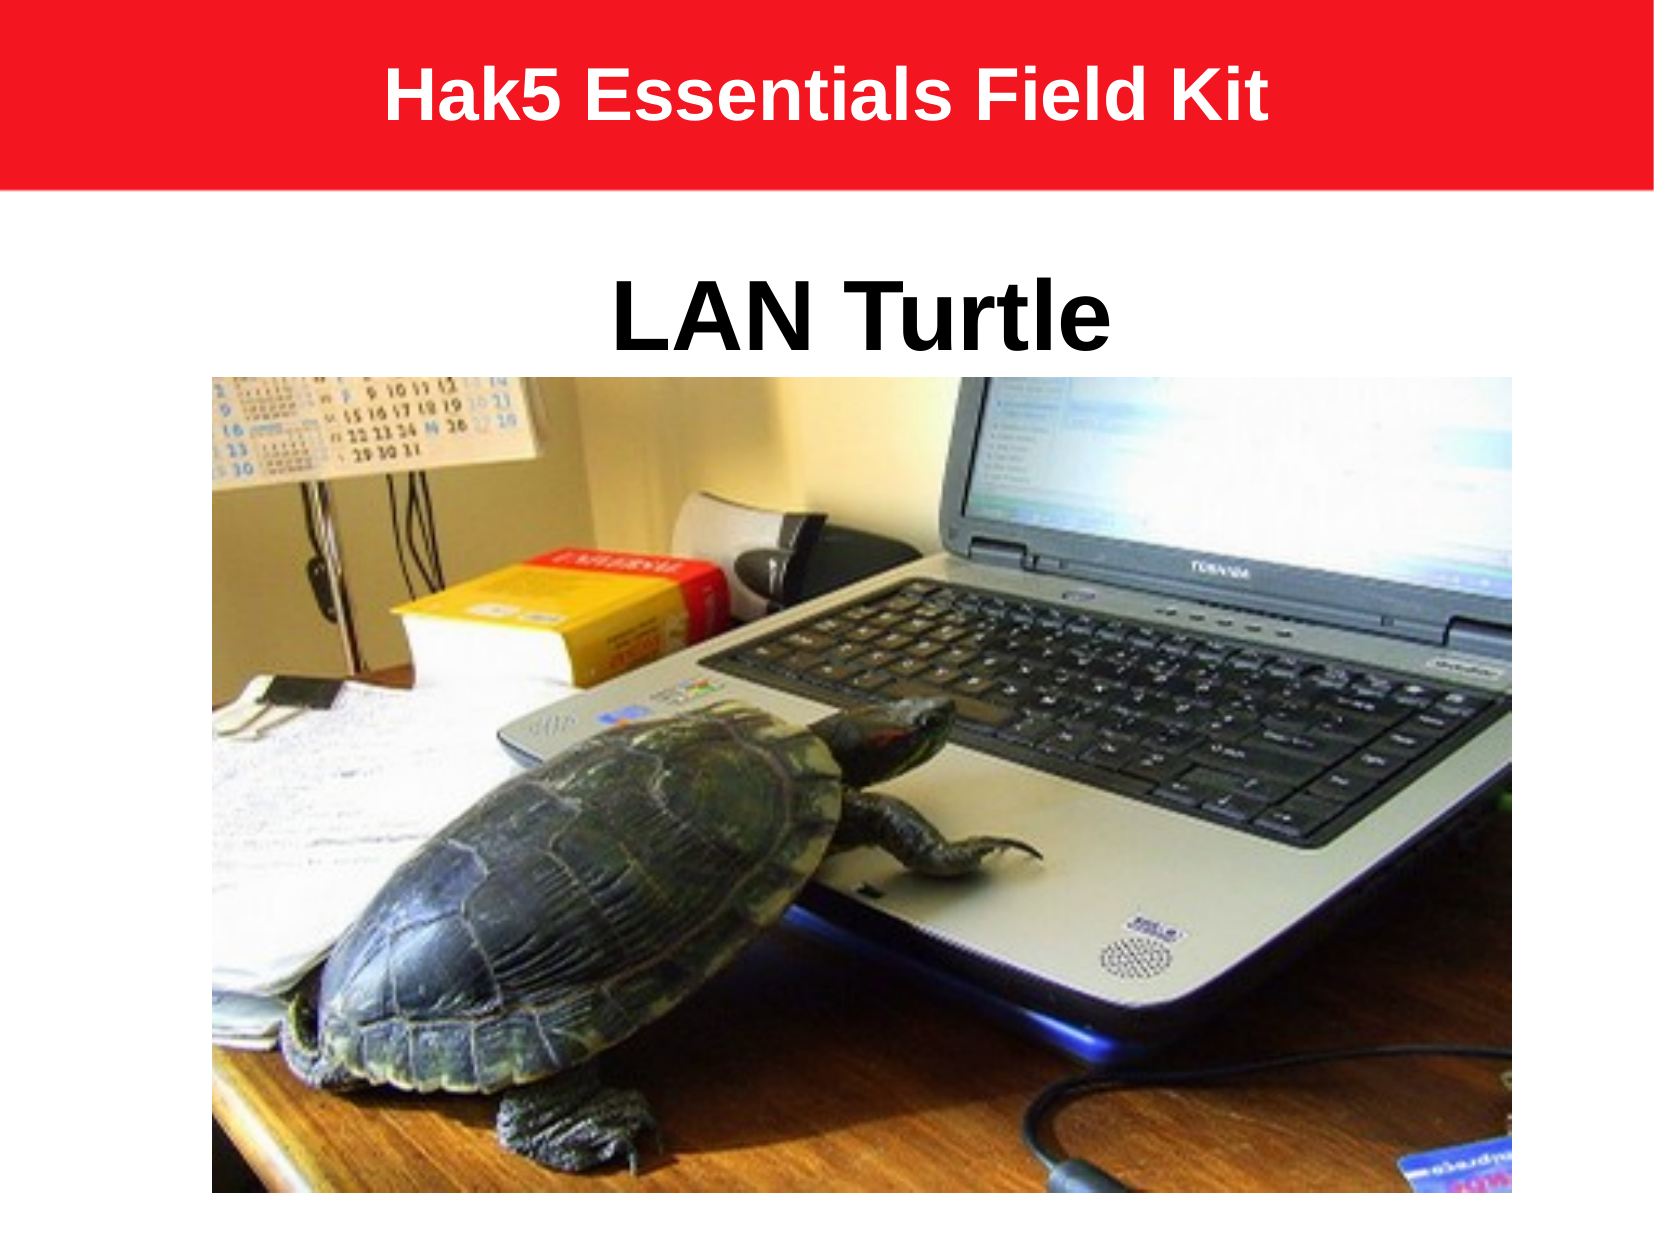

# Hak5 Essentials Field Kit
LAN Turtle